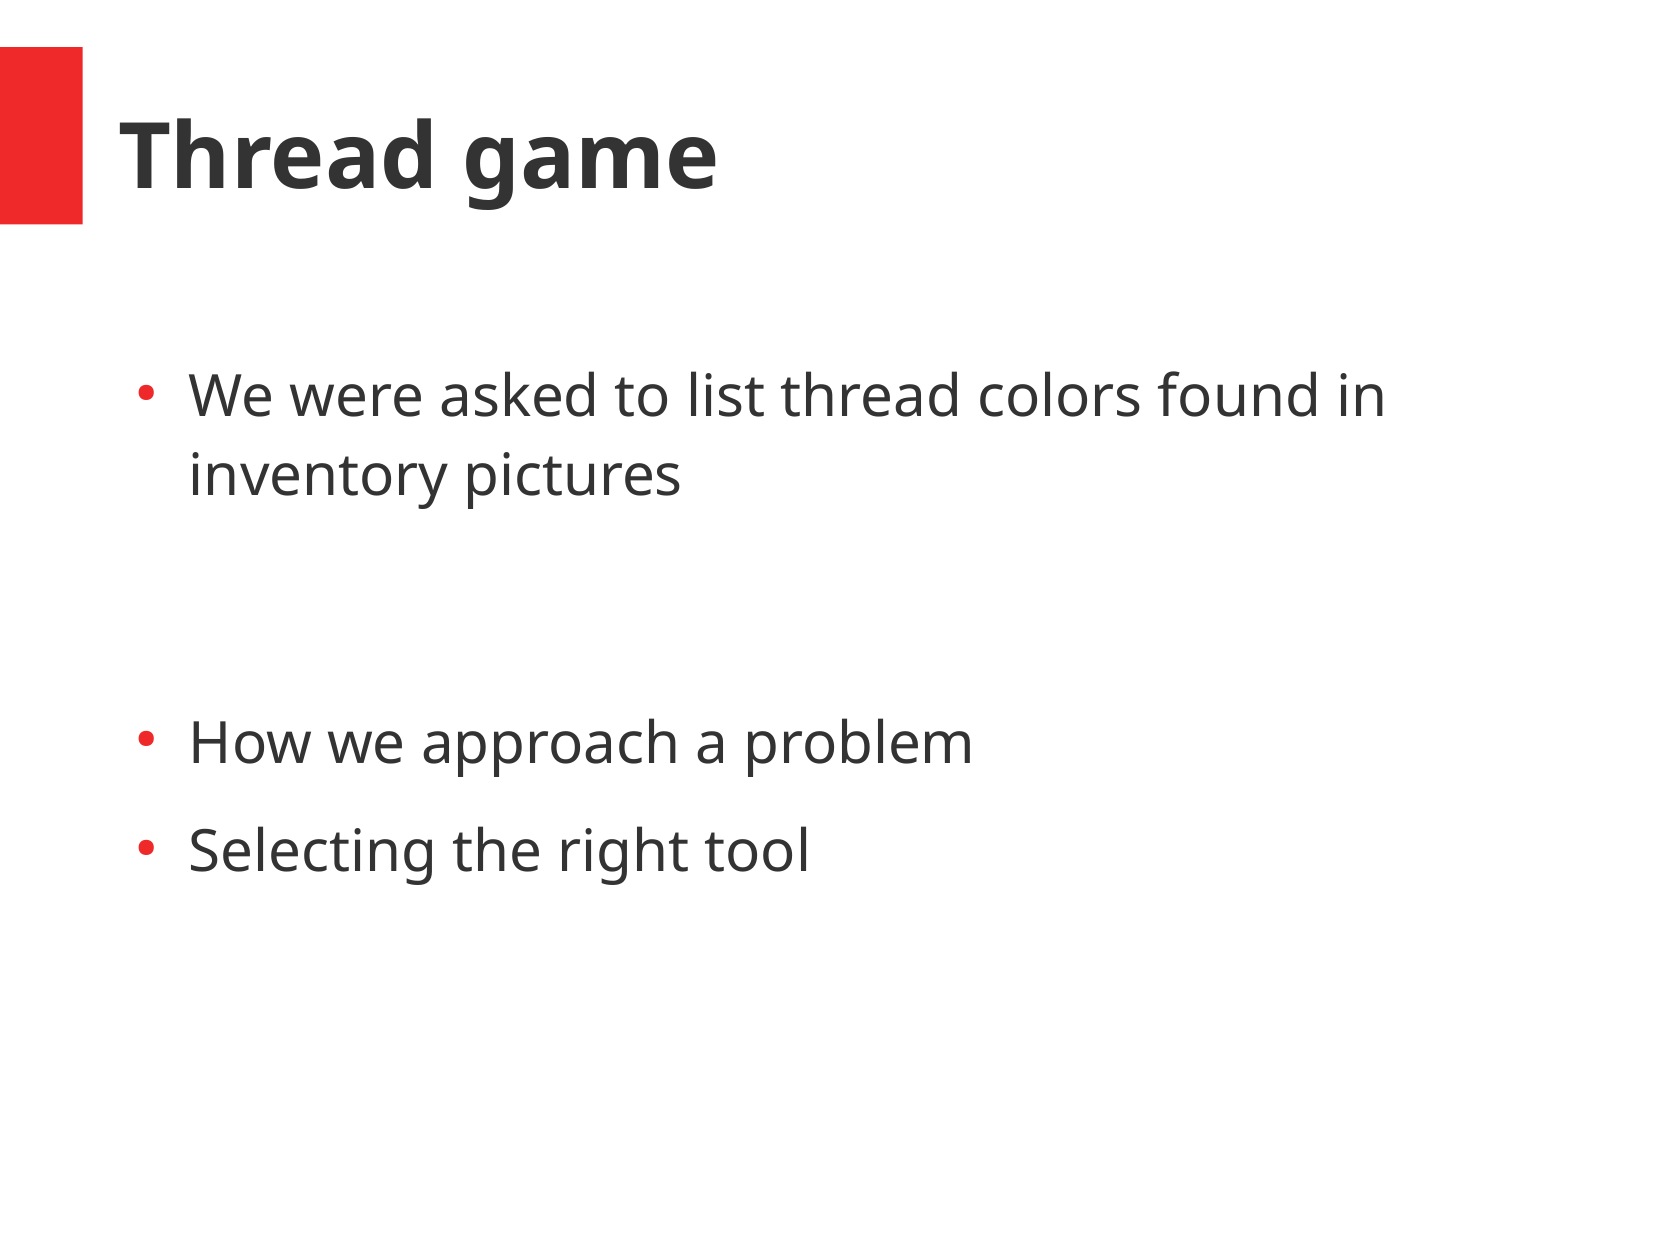

# Thread game
We were asked to list thread colors found in inventory pictures
How we approach a problem
Selecting the right tool